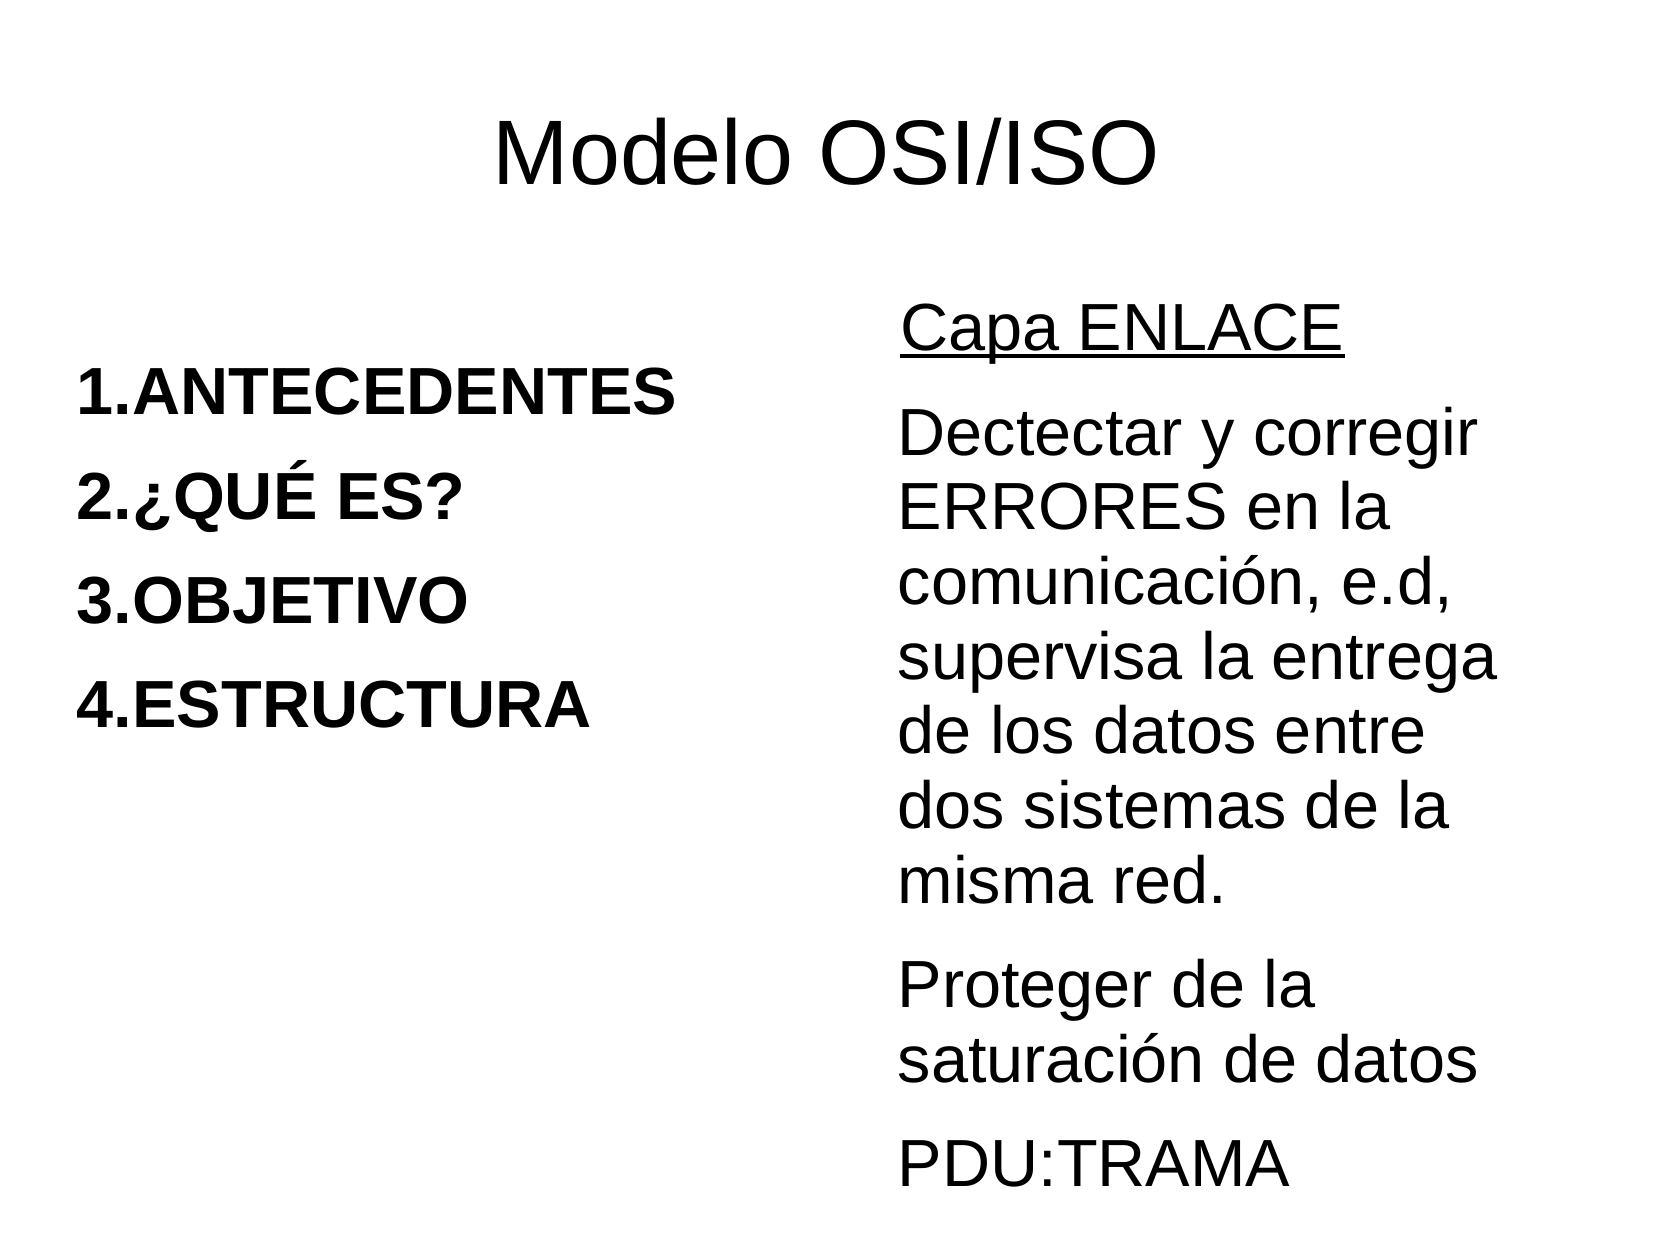

# Modelo OSI/ISO
Capa ENLACE
Dectectar y corregir ERRORES en la comunicación, e.d, supervisa la entrega de los datos entre dos sistemas de la misma red.
Proteger de la saturación de datos
PDU:TRAMA
ANTECEDENTES
¿QUÉ ES?
OBJETIVO
ESTRUCTURA